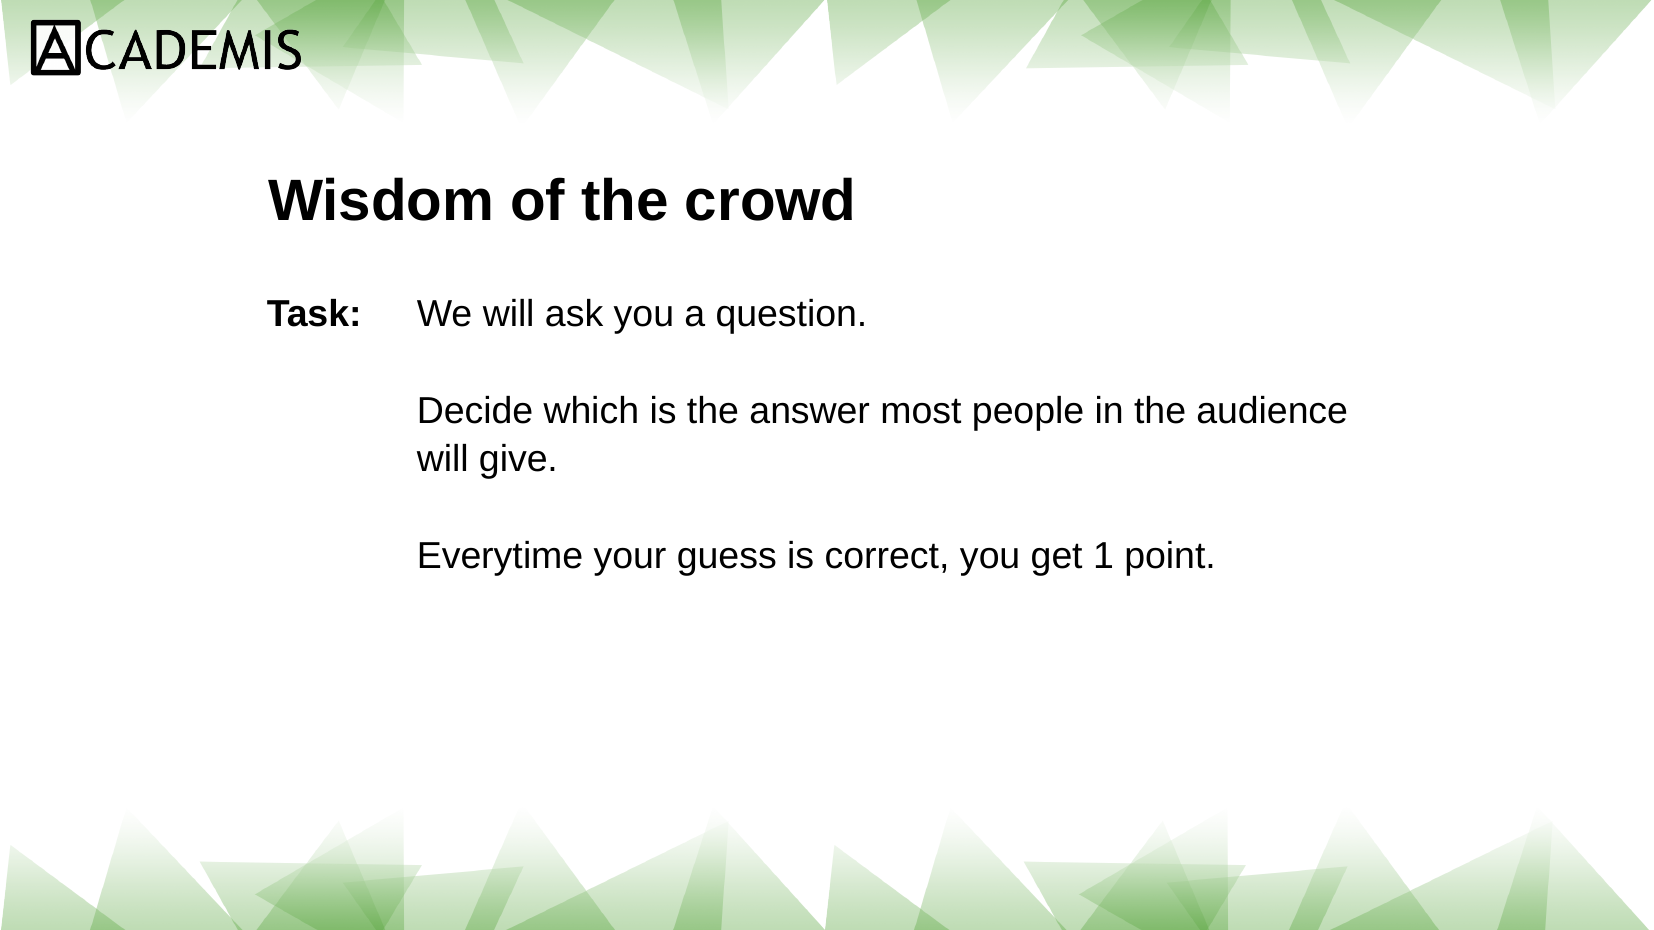

# Wisdom of the crowd
Task: 	We will ask you a question.
		Decide which is the answer most people in the audience
		will give.
		Everytime your guess is correct, you get 1 point.